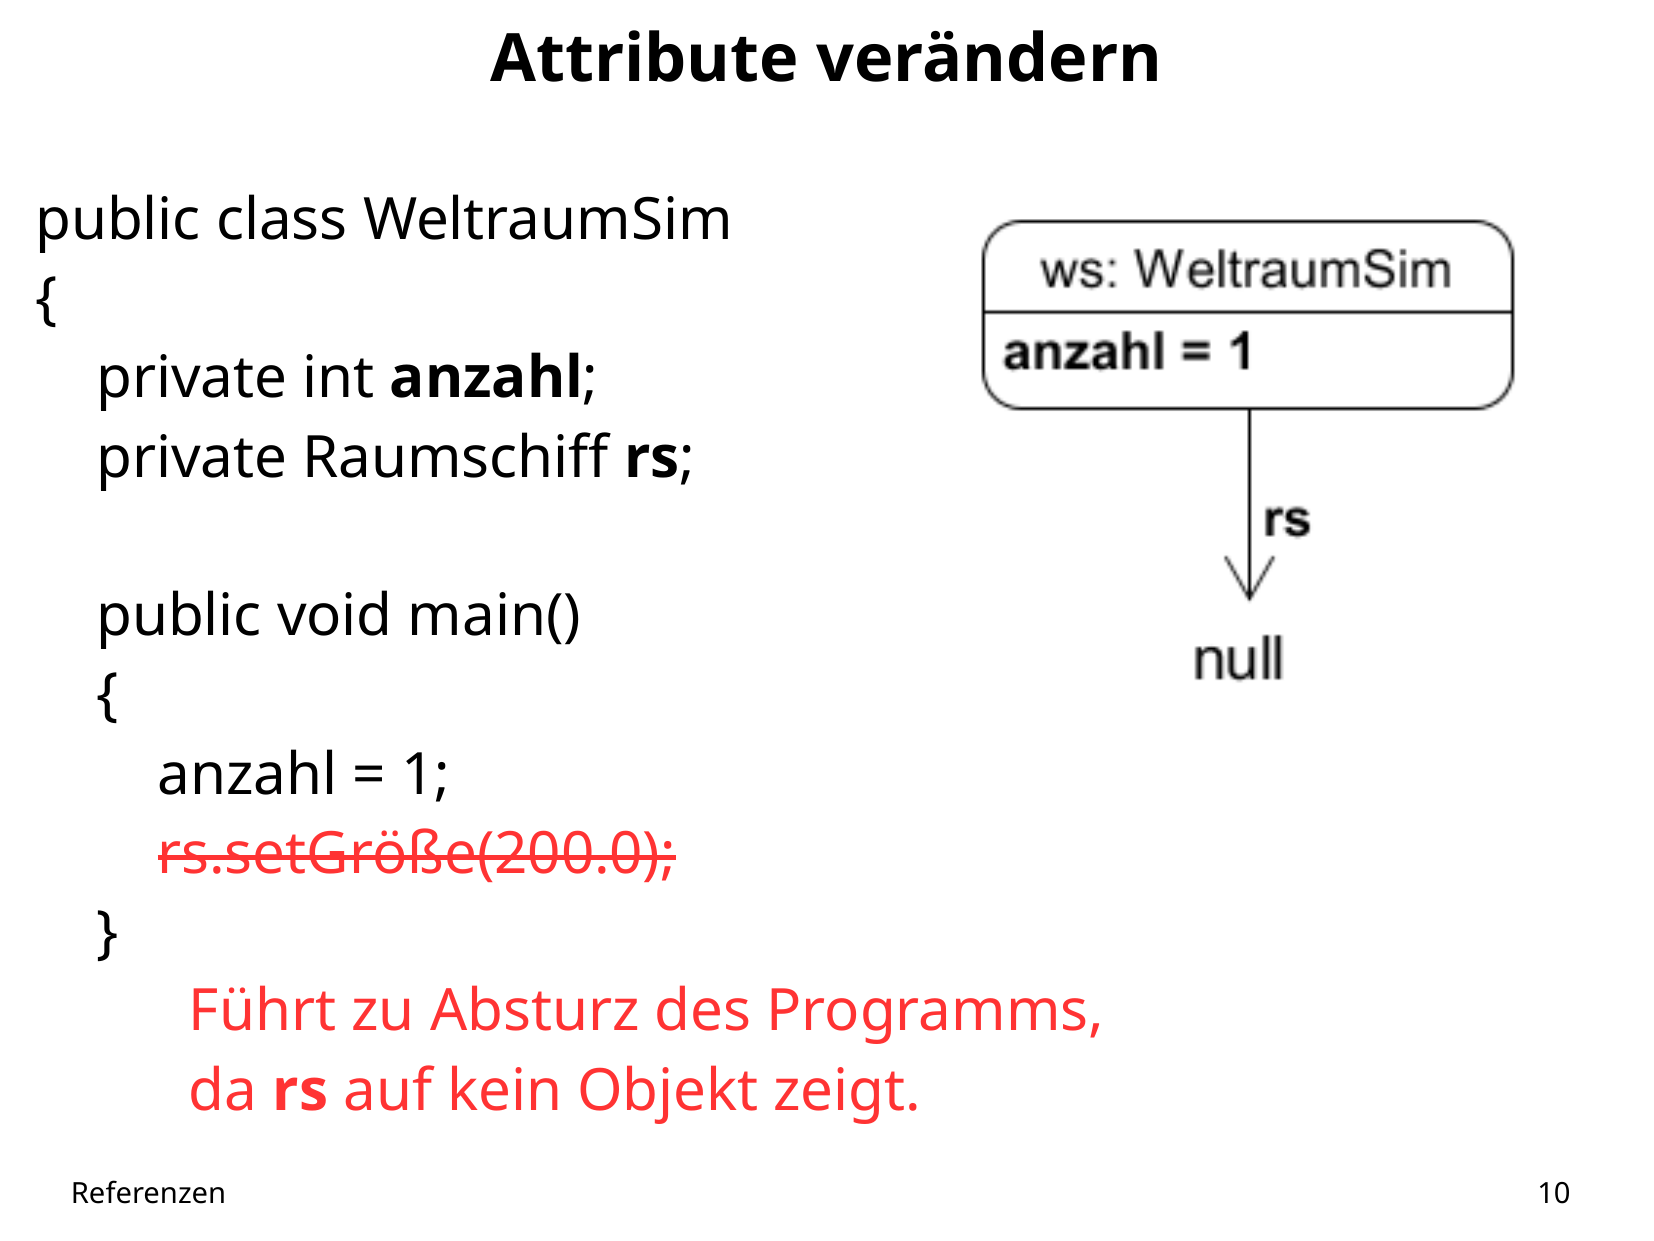

# Attribute verändern
public class WeltraumSim
{
 private int anzahl;
 private Raumschiff rs;
 public void main()
 {
 anzahl = 1;
 rs.setGröße(200.0);
 }
Führt zu Absturz des Programms,
da rs auf kein Objekt zeigt.
Referenzen
10